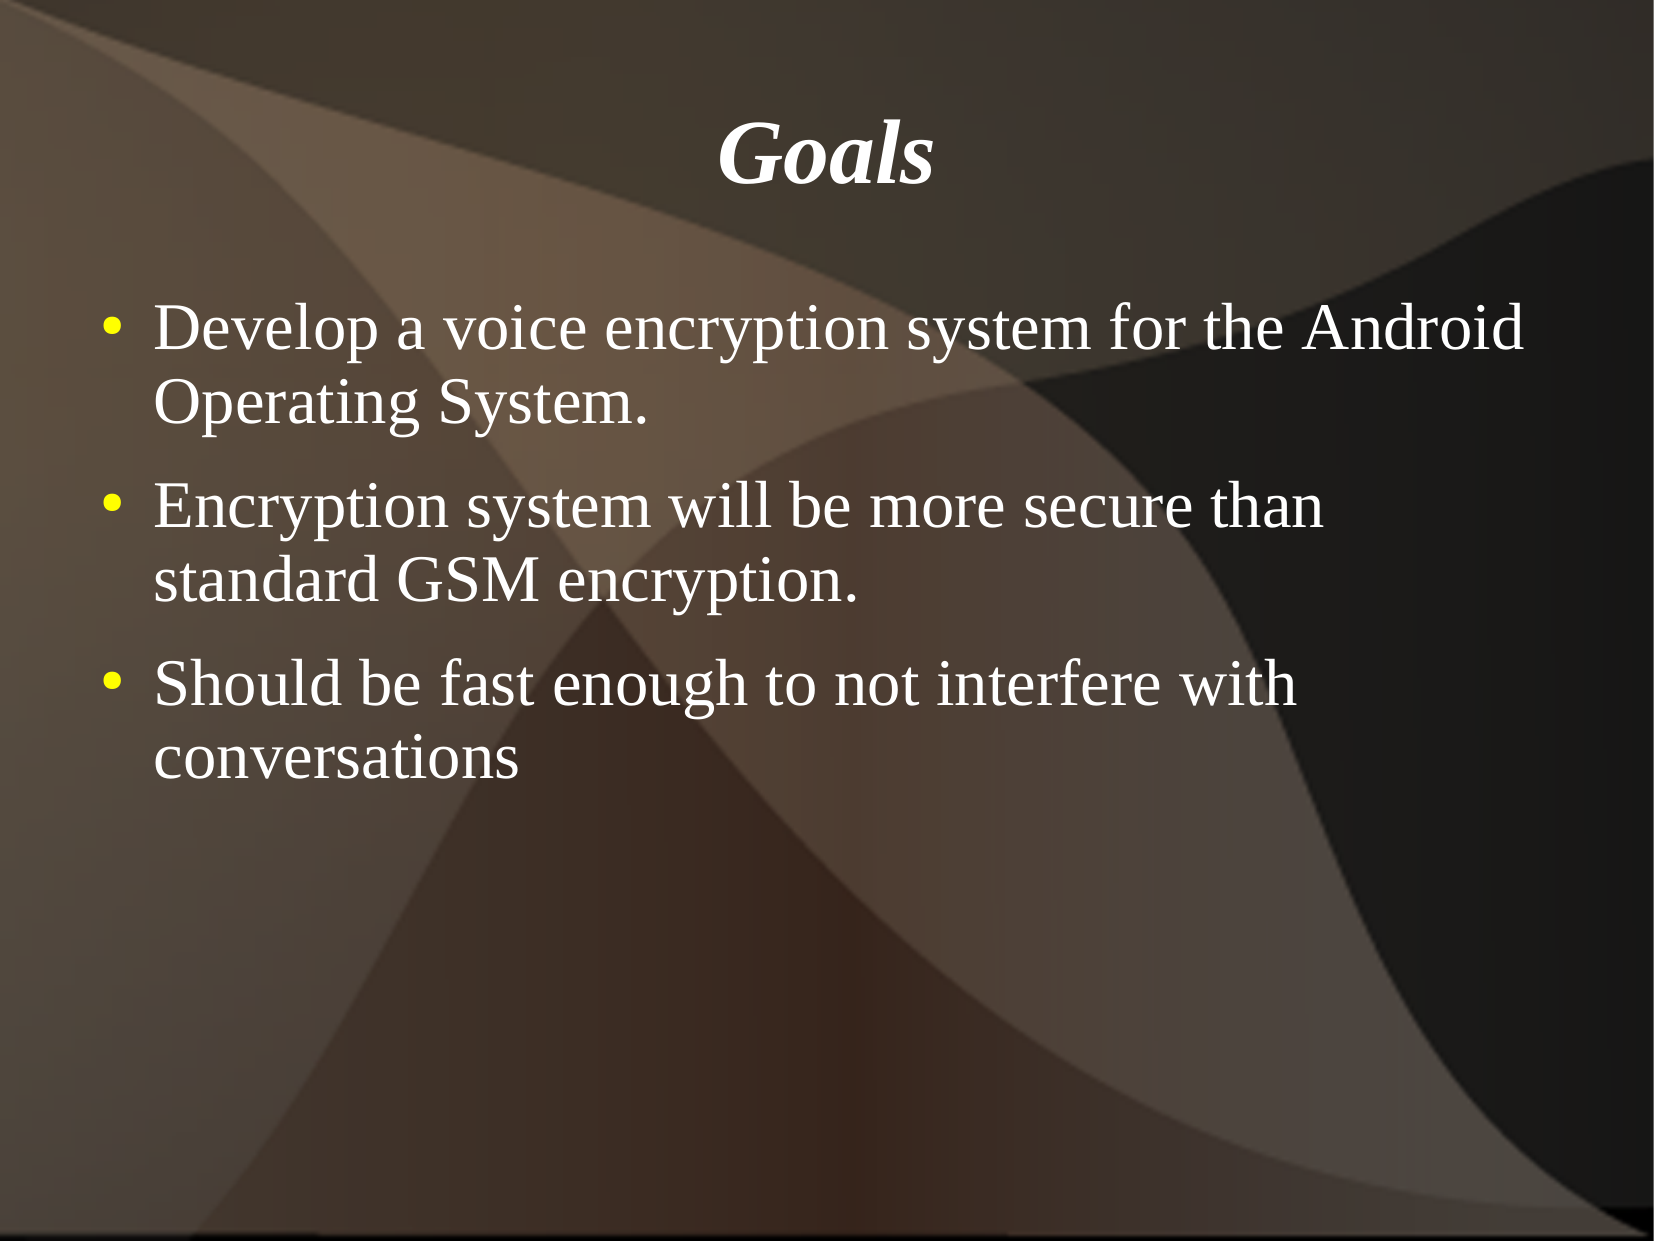

# Goals
Develop a voice encryption system for the Android Operating System.
Encryption system will be more secure than standard GSM encryption.
Should be fast enough to not interfere with conversations